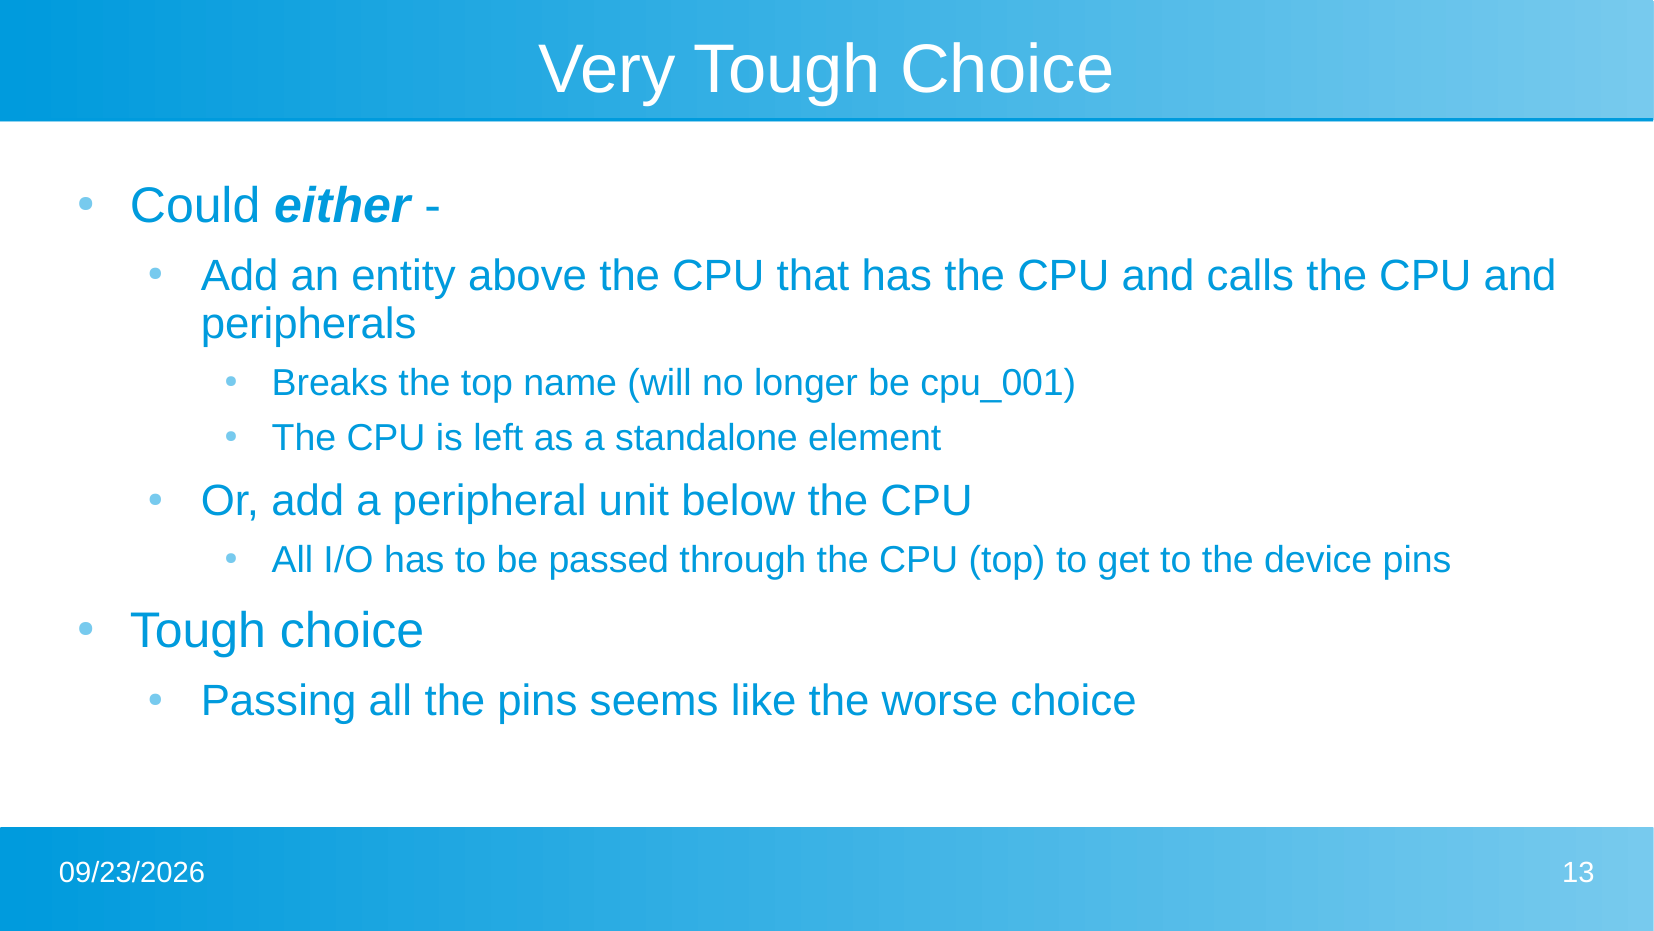

# Very Tough Choice
Could either -
Add an entity above the CPU that has the CPU and calls the CPU and peripherals
Breaks the top name (will no longer be cpu_001)
The CPU is left as a standalone element
Or, add a peripheral unit below the CPU
All I/O has to be passed through the CPU (top) to get to the device pins
Tough choice
Passing all the pins seems like the worse choice
13